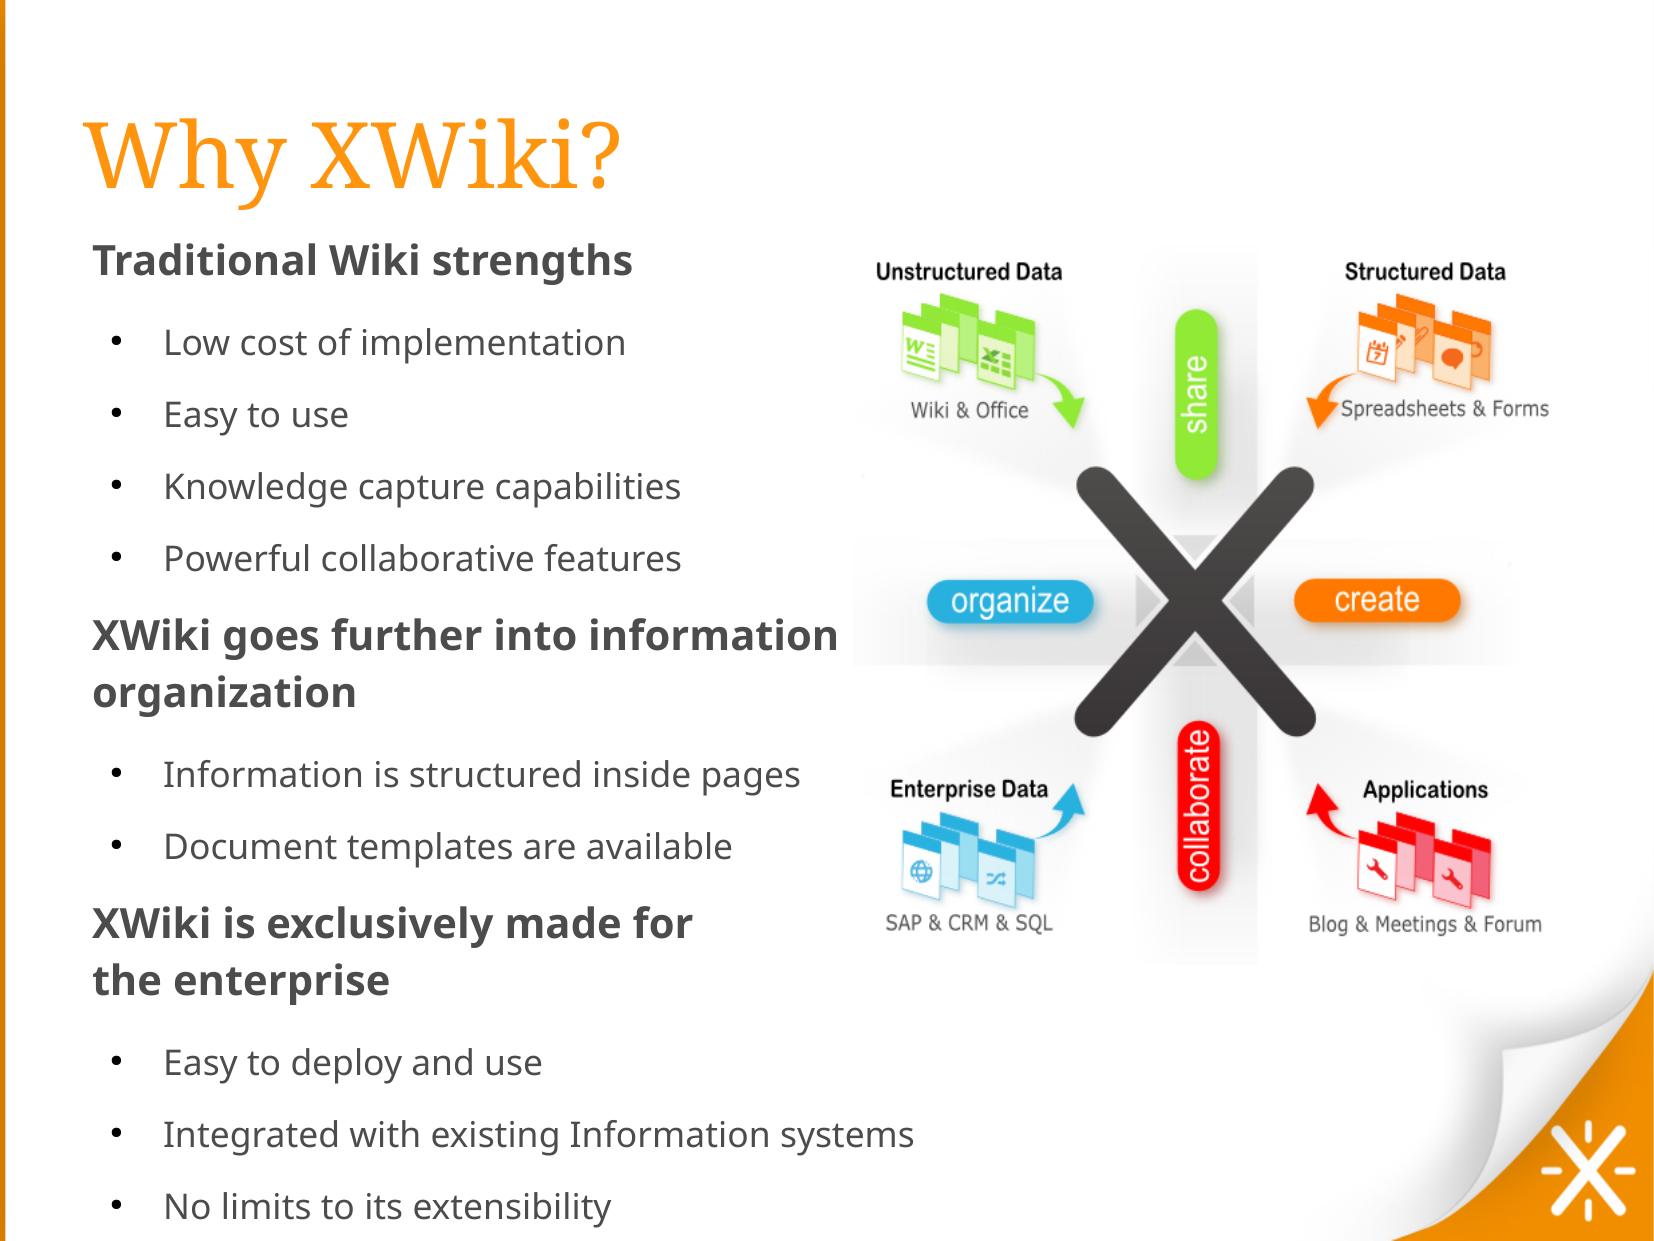

# Why XWiki?
Traditional Wiki strengths
Low cost of implementation
Easy to use
Knowledge capture capabilities
Powerful collaborative features
XWiki goes further into information organization
Information is structured inside pages
Document templates are available
XWiki is exclusively made for
the enterprise
Easy to deploy and use
Integrated with existing Information systems
No limits to its extensibility